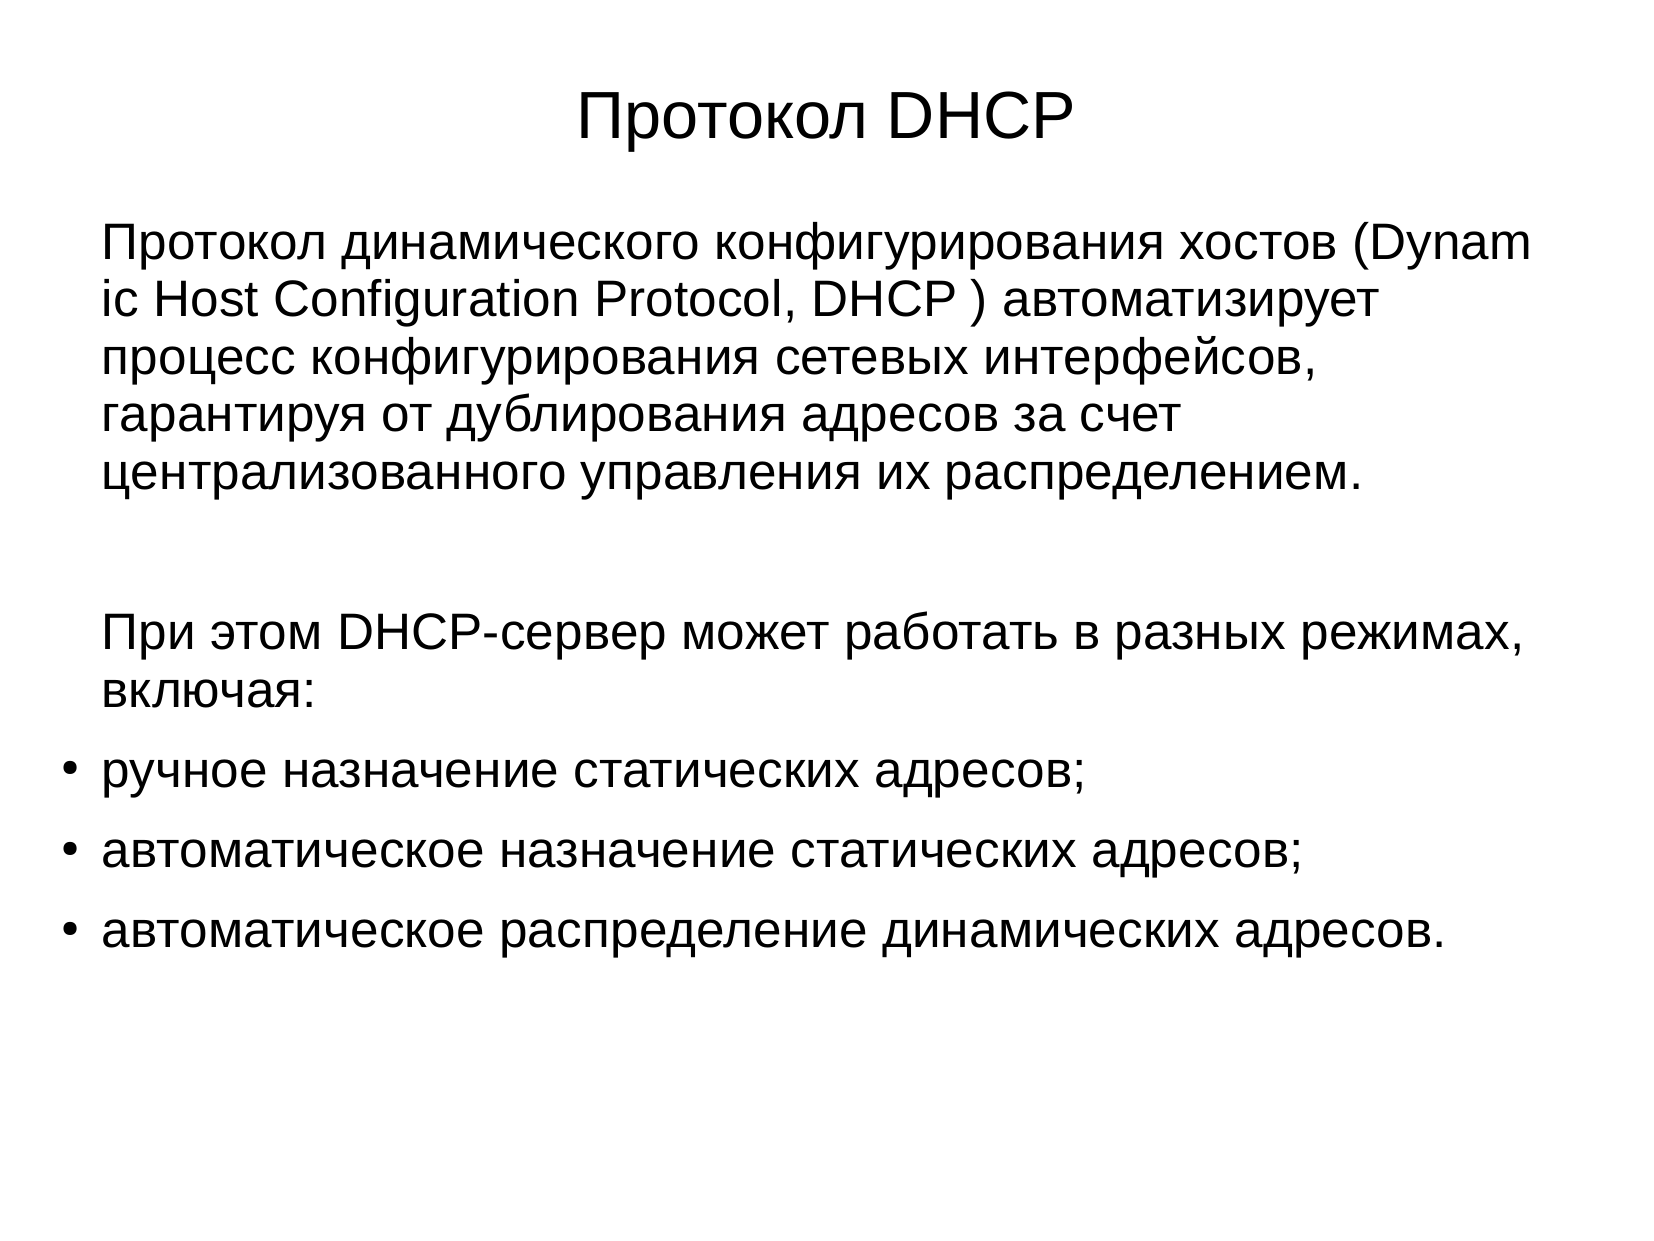

# Протокол DHCP
Протокол динамического конфигурирования хостов (Dynam ic Host Configuration Protocol, DHCP ) автоматизирует процесс конфигурирования сетевых интерфейсов, гарантируя от дублирования адресов за счет централизованного управления их распределением.
При этом DHCP-сервер может работать в разных режимах, включая:
ручное назначение статических адресов;
автоматическое назначение статических адресов;
автоматическое распределение динамических адресов.